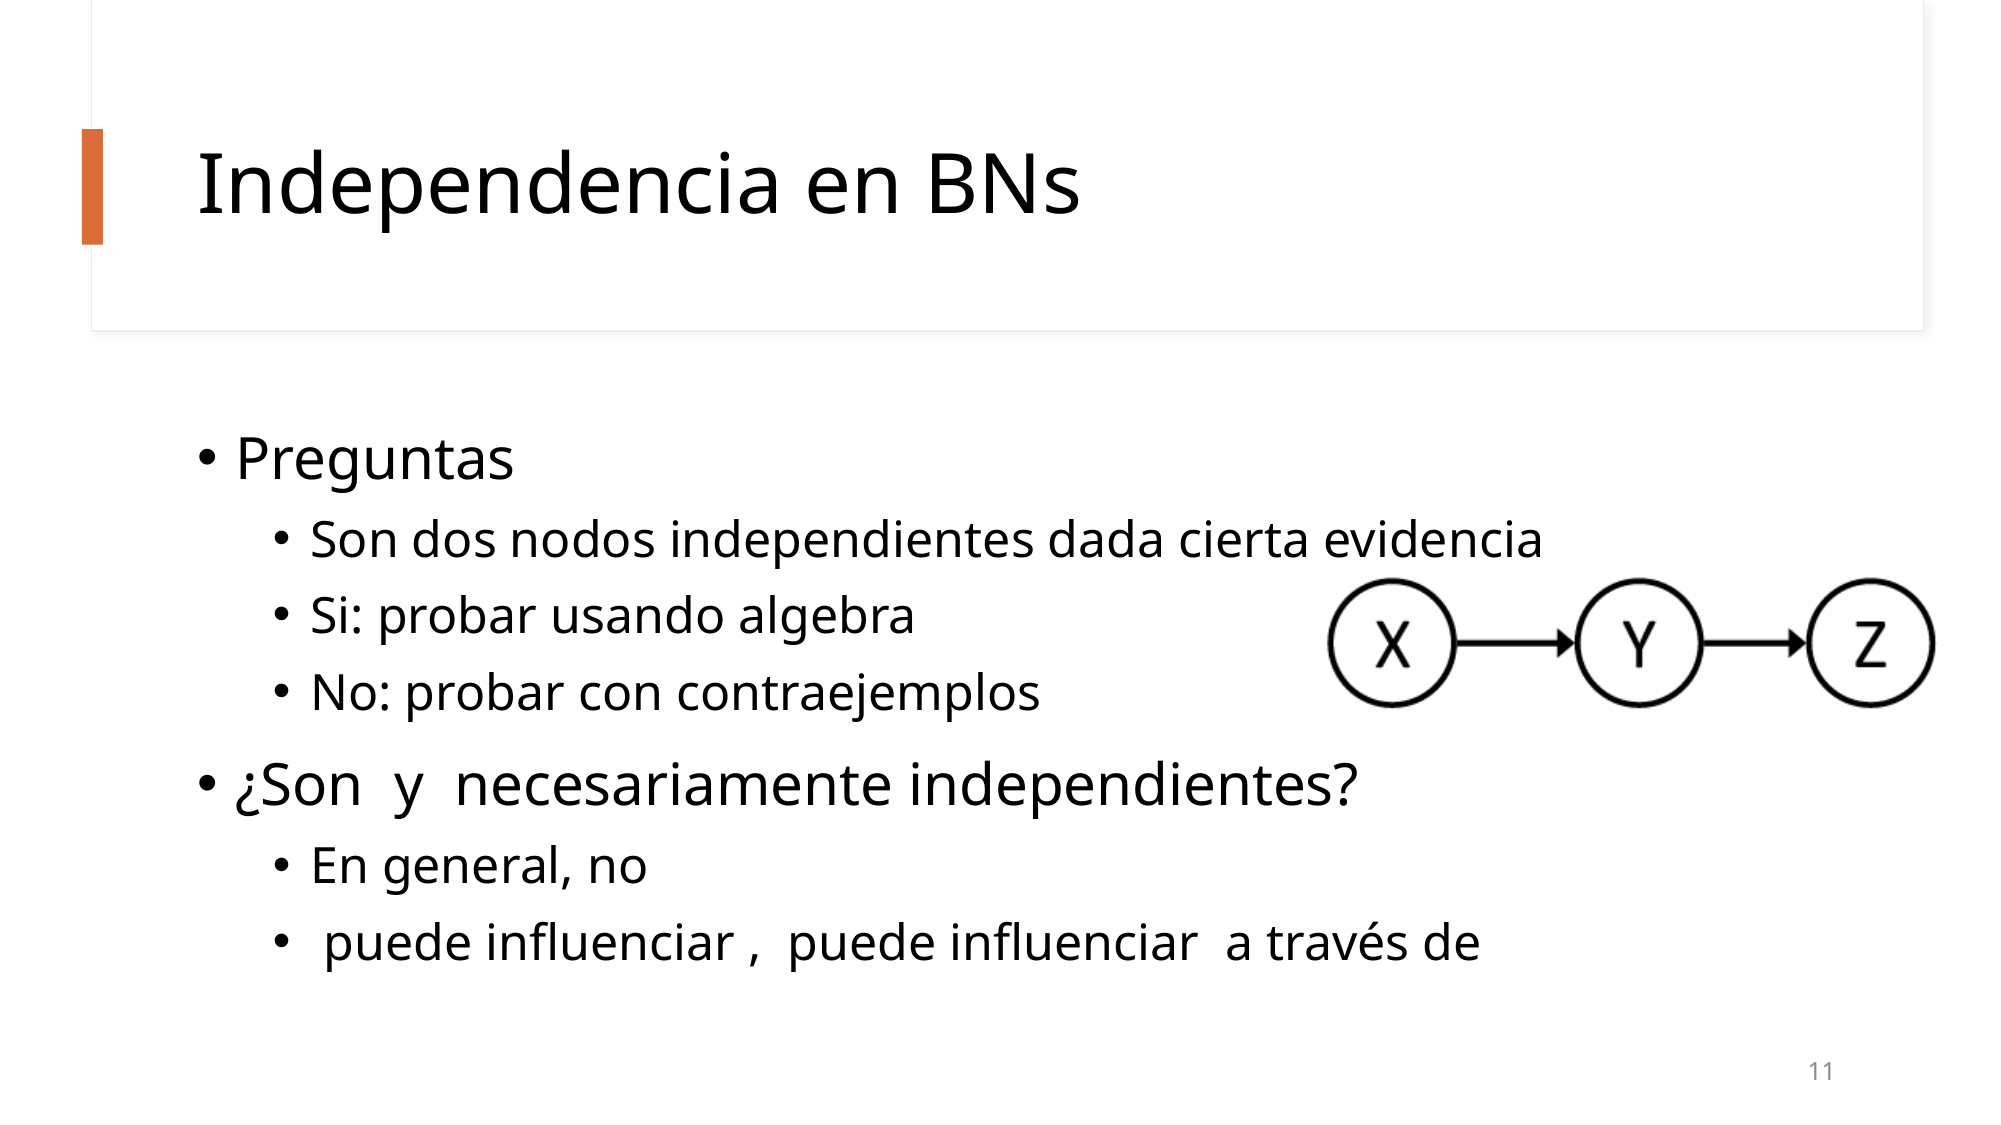

# Independencia en BNs
Preguntas
Son dos nodos independientes dada cierta evidencia
Si: probar usando algebra
No: probar con contraejemplos
¿Son y necesariamente independientes?
En general, no
 puede influenciar , puede influenciar a través de
11